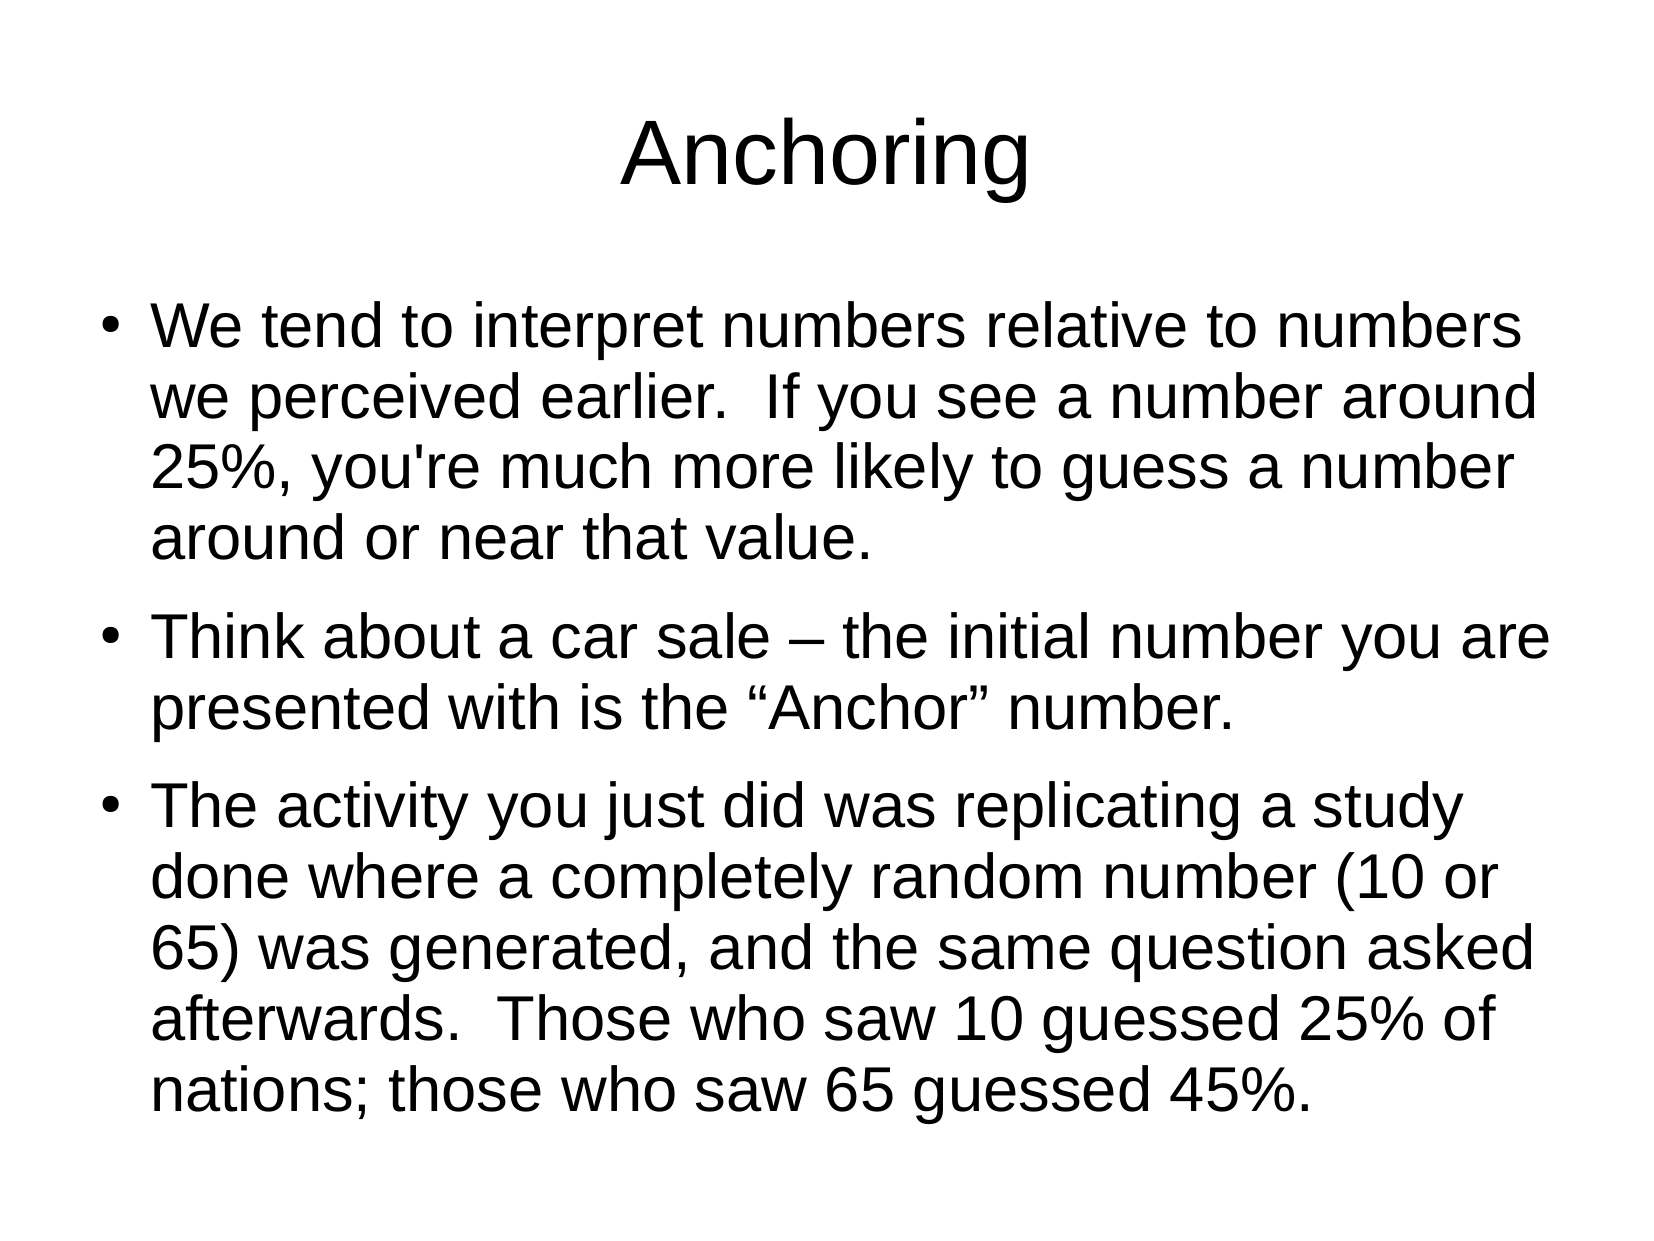

# Anchoring
We tend to interpret numbers relative to numbers we perceived earlier. If you see a number around 25%, you're much more likely to guess a number around or near that value.
Think about a car sale – the initial number you are presented with is the “Anchor” number.
The activity you just did was replicating a study done where a completely random number (10 or 65) was generated, and the same question asked afterwards. Those who saw 10 guessed 25% of nations; those who saw 65 guessed 45%.